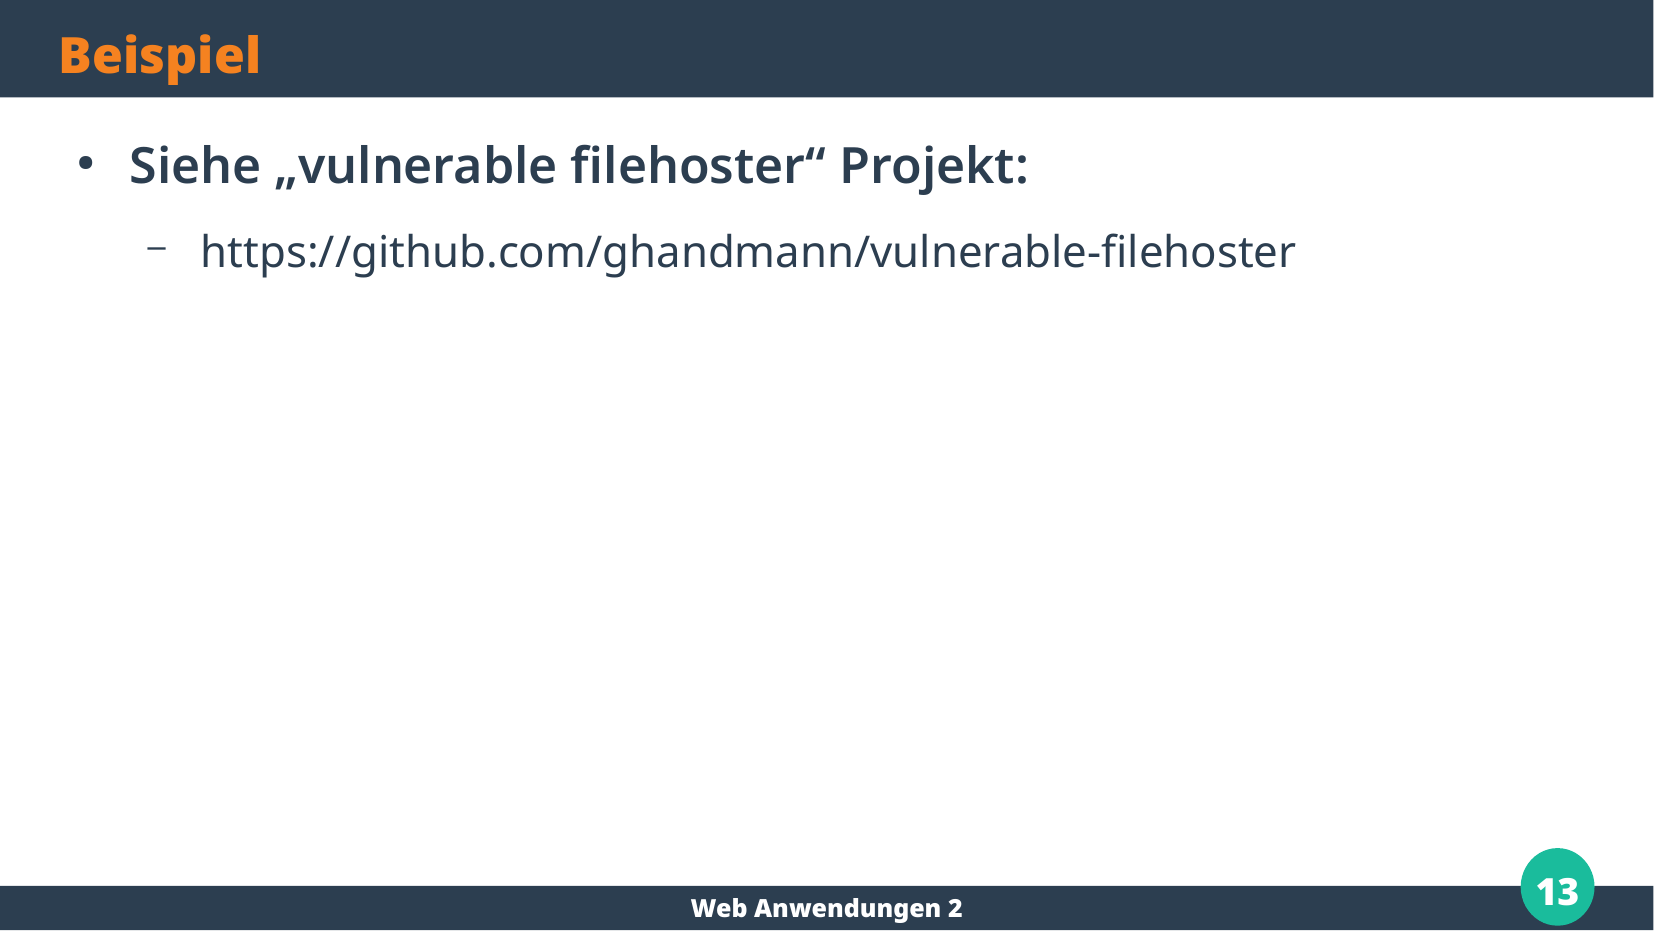

# Beispiel
Siehe „vulnerable filehoster“ Projekt:
https://github.com/ghandmann/vulnerable-filehoster
13